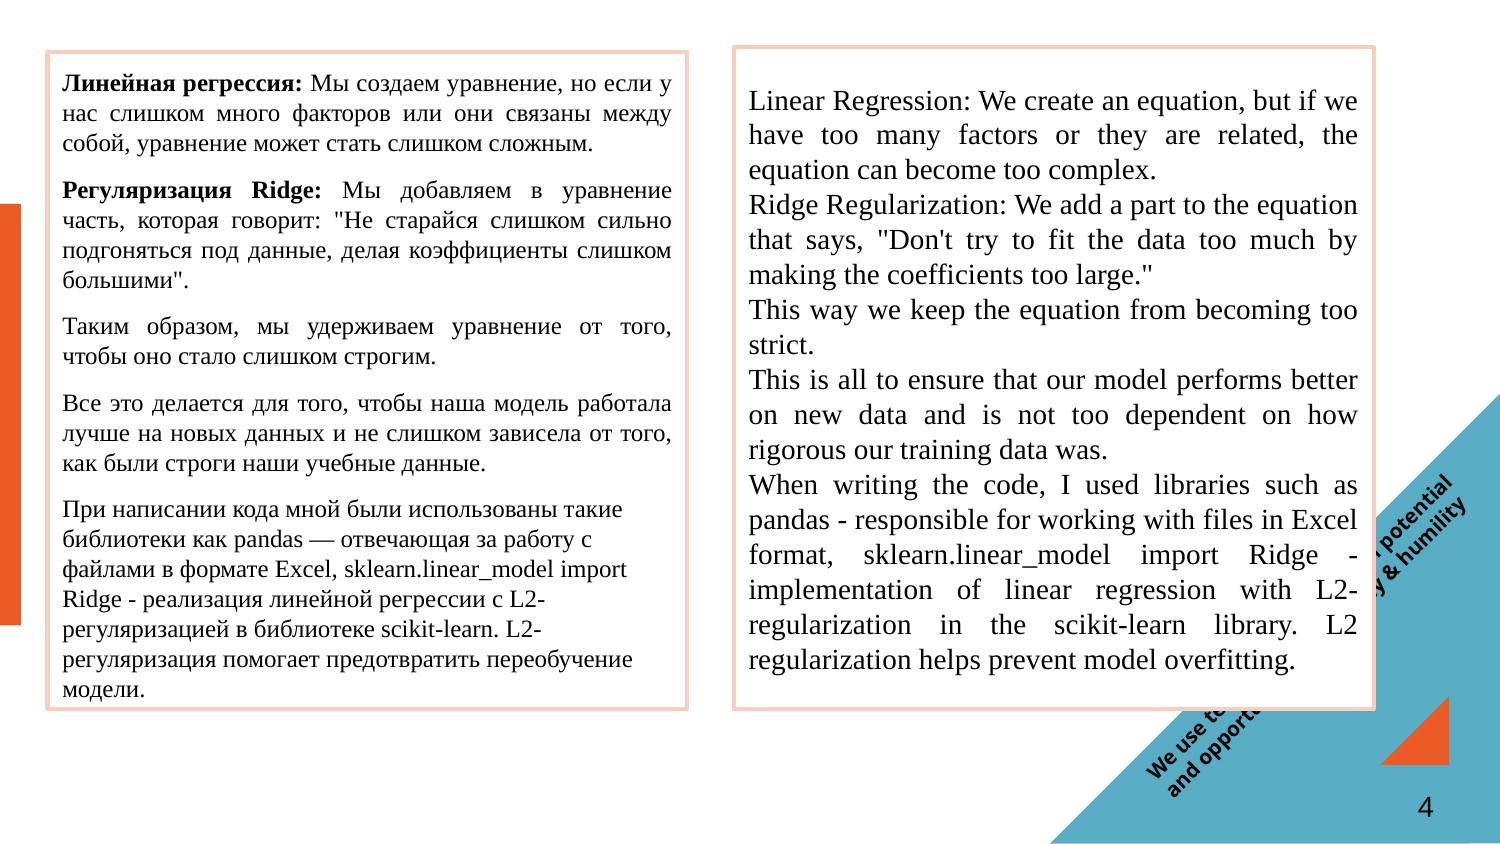

Linear Regression: We create an equation, but if we have too many factors or they are related, the equation can become too complex.
Ridge Regularization: We add a part to the equation that says, "Don't try to fit the data too much by making the coefficients too large."
This way we keep the equation from becoming too strict.
This is all to ensure that our model performs better on new data and is not too dependent on how rigorous our training data was.
When writing the code, I used libraries such as pandas - responsible for working with files in Excel format, sklearn.linear_model import Ridge - implementation of linear regression with L2-regularization in the scikit-learn library. L2 regularization helps prevent model overfitting.
Линейная регрессия: Мы создаем уравнение, но если у нас слишком много факторов или они связаны между собой, уравнение может стать слишком сложным.
Регуляризация Ridge: Мы добавляем в уравнение часть, которая говорит: "Не старайся слишком сильно подгоняться под данные, делая коэффициенты слишком большими".
Таким образом, мы удерживаем уравнение от того, чтобы оно стало слишком строгим.
Все это делается для того, чтобы наша модель работала лучше на новых данных и не слишком зависела от того, как были строги наши учебные данные.
При написании кода мной были использованы такие библиотеки как pandas — отвечающая за работу с файлами в формате Excel, sklearn.linear_model import Ridge - реализация линейной регрессии с L2-регуляризацией в библиотеке scikit-learn. L2-регуляризация помогает предотвратить переобучение модели.